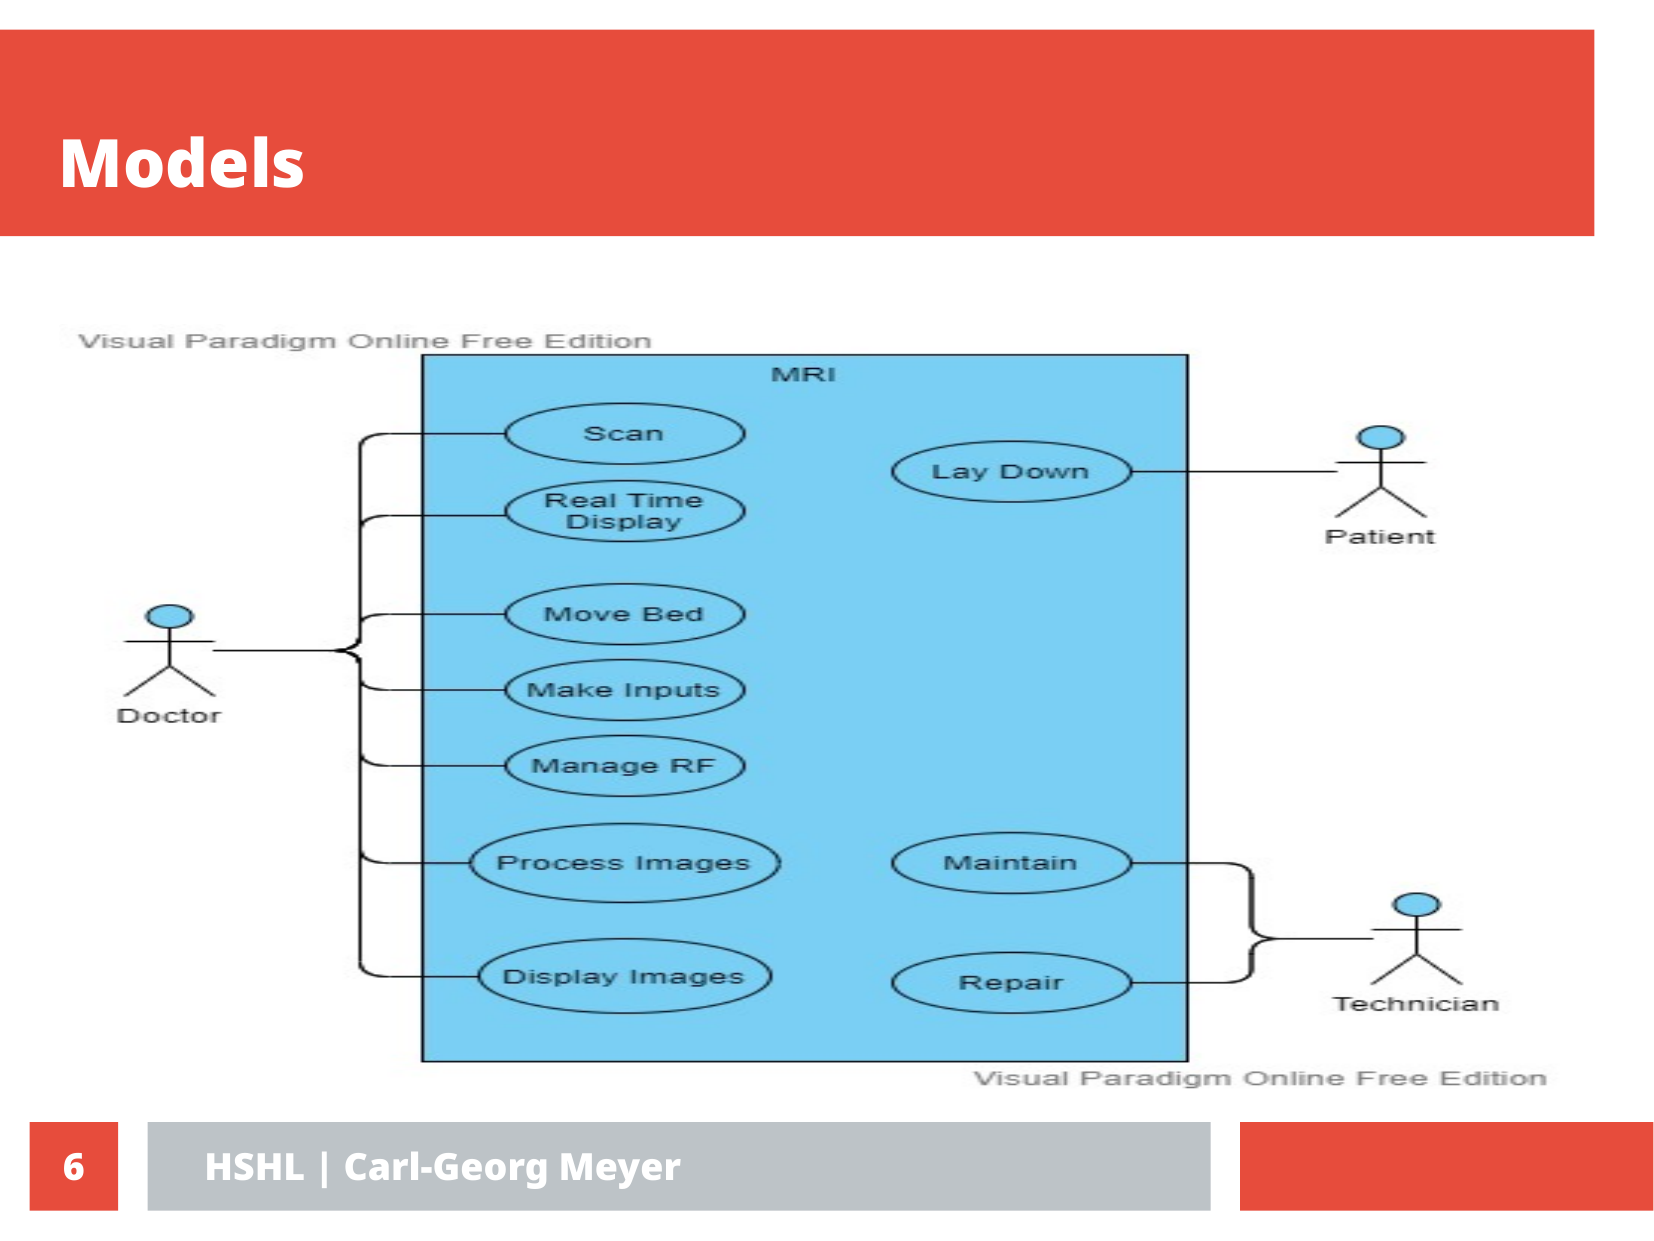

# Models
6
HSHL | Carl-Georg Meyer